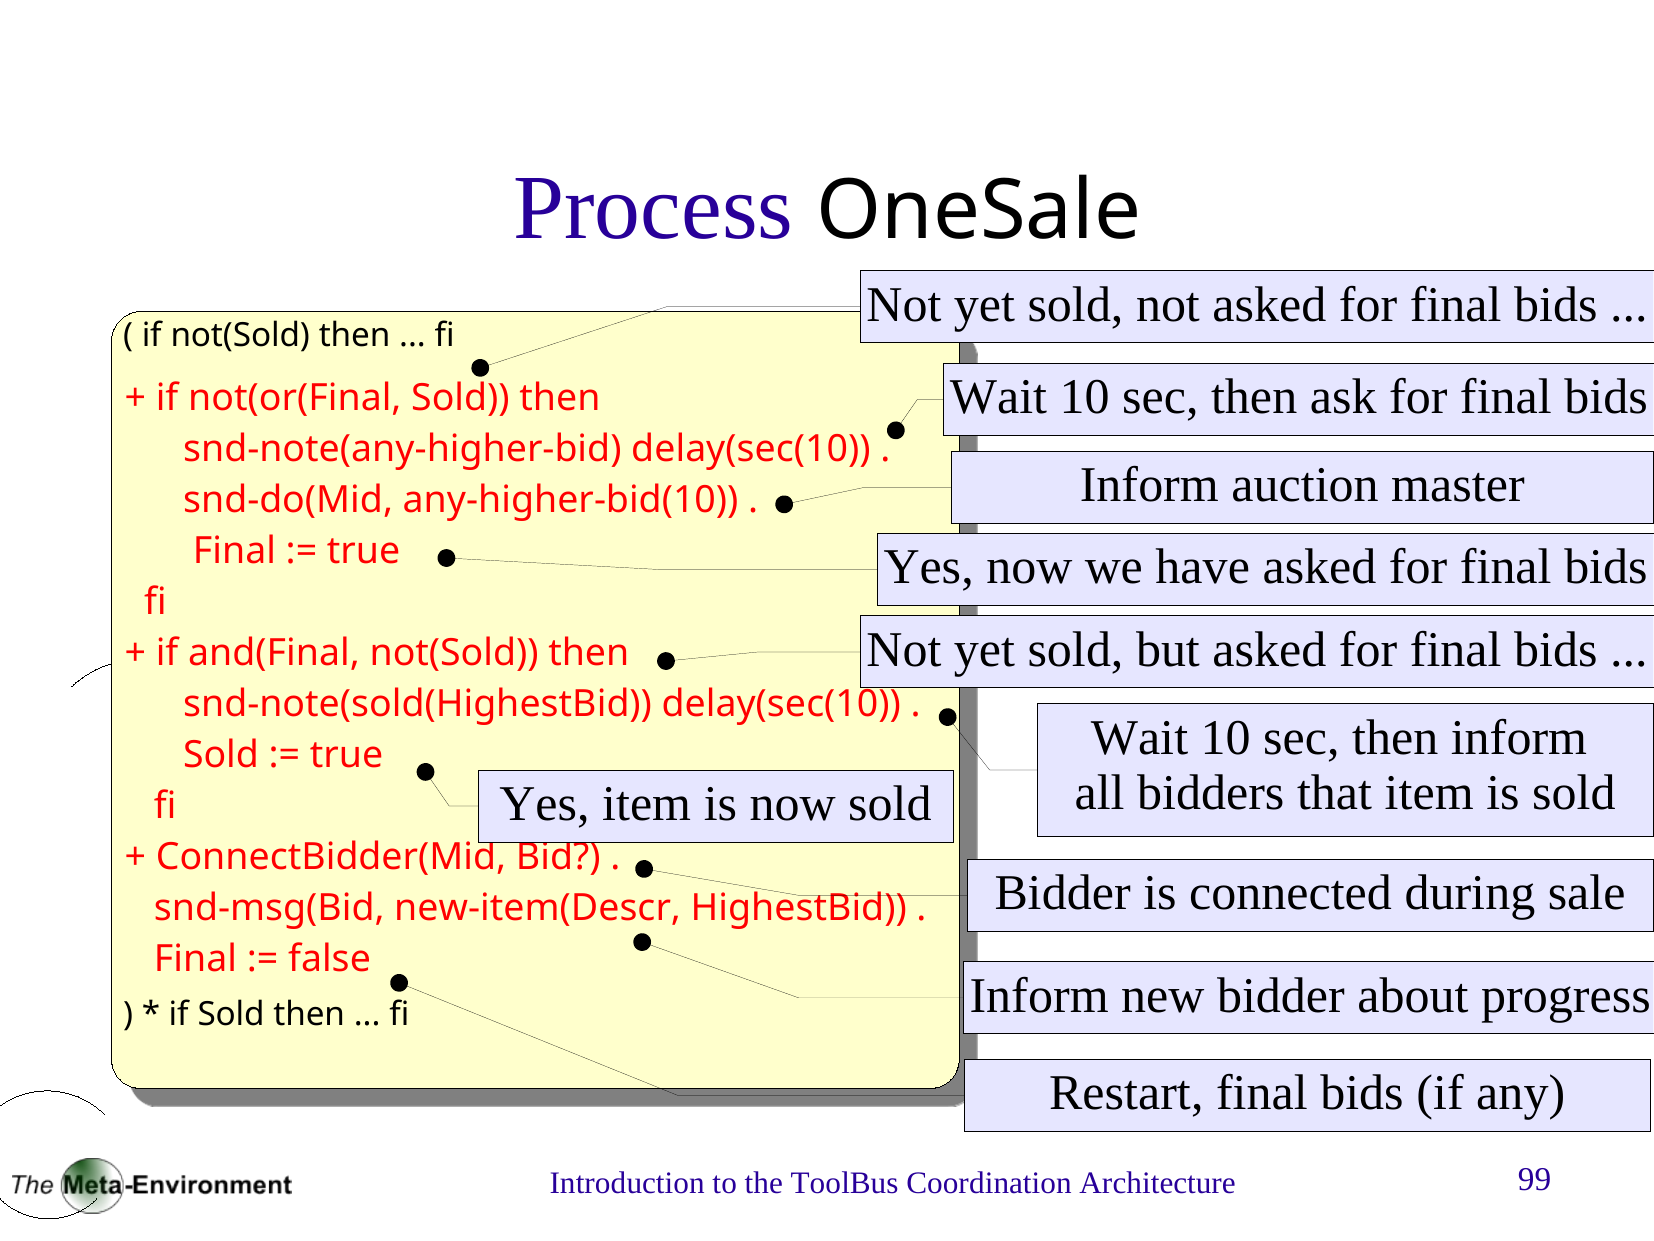

# Process OneSale
( if not(Sold) then ... fi
) * if Sold then ... fi
+ if not(or(Final, Sold)) then
 snd-note(any-higher-bid) delay(sec(10)) .
 snd-do(Mid, any-higher-bid(10)) .
 Final := true
 fi
+ if and(Final, not(Sold)) then
 snd-note(sold(HighestBid)) delay(sec(10)) .
 Sold := true
 fi
+ ConnectBidder(Mid, Bid?) .
 snd-msg(Bid, new-item(Descr, HighestBid)) .
 Final := false